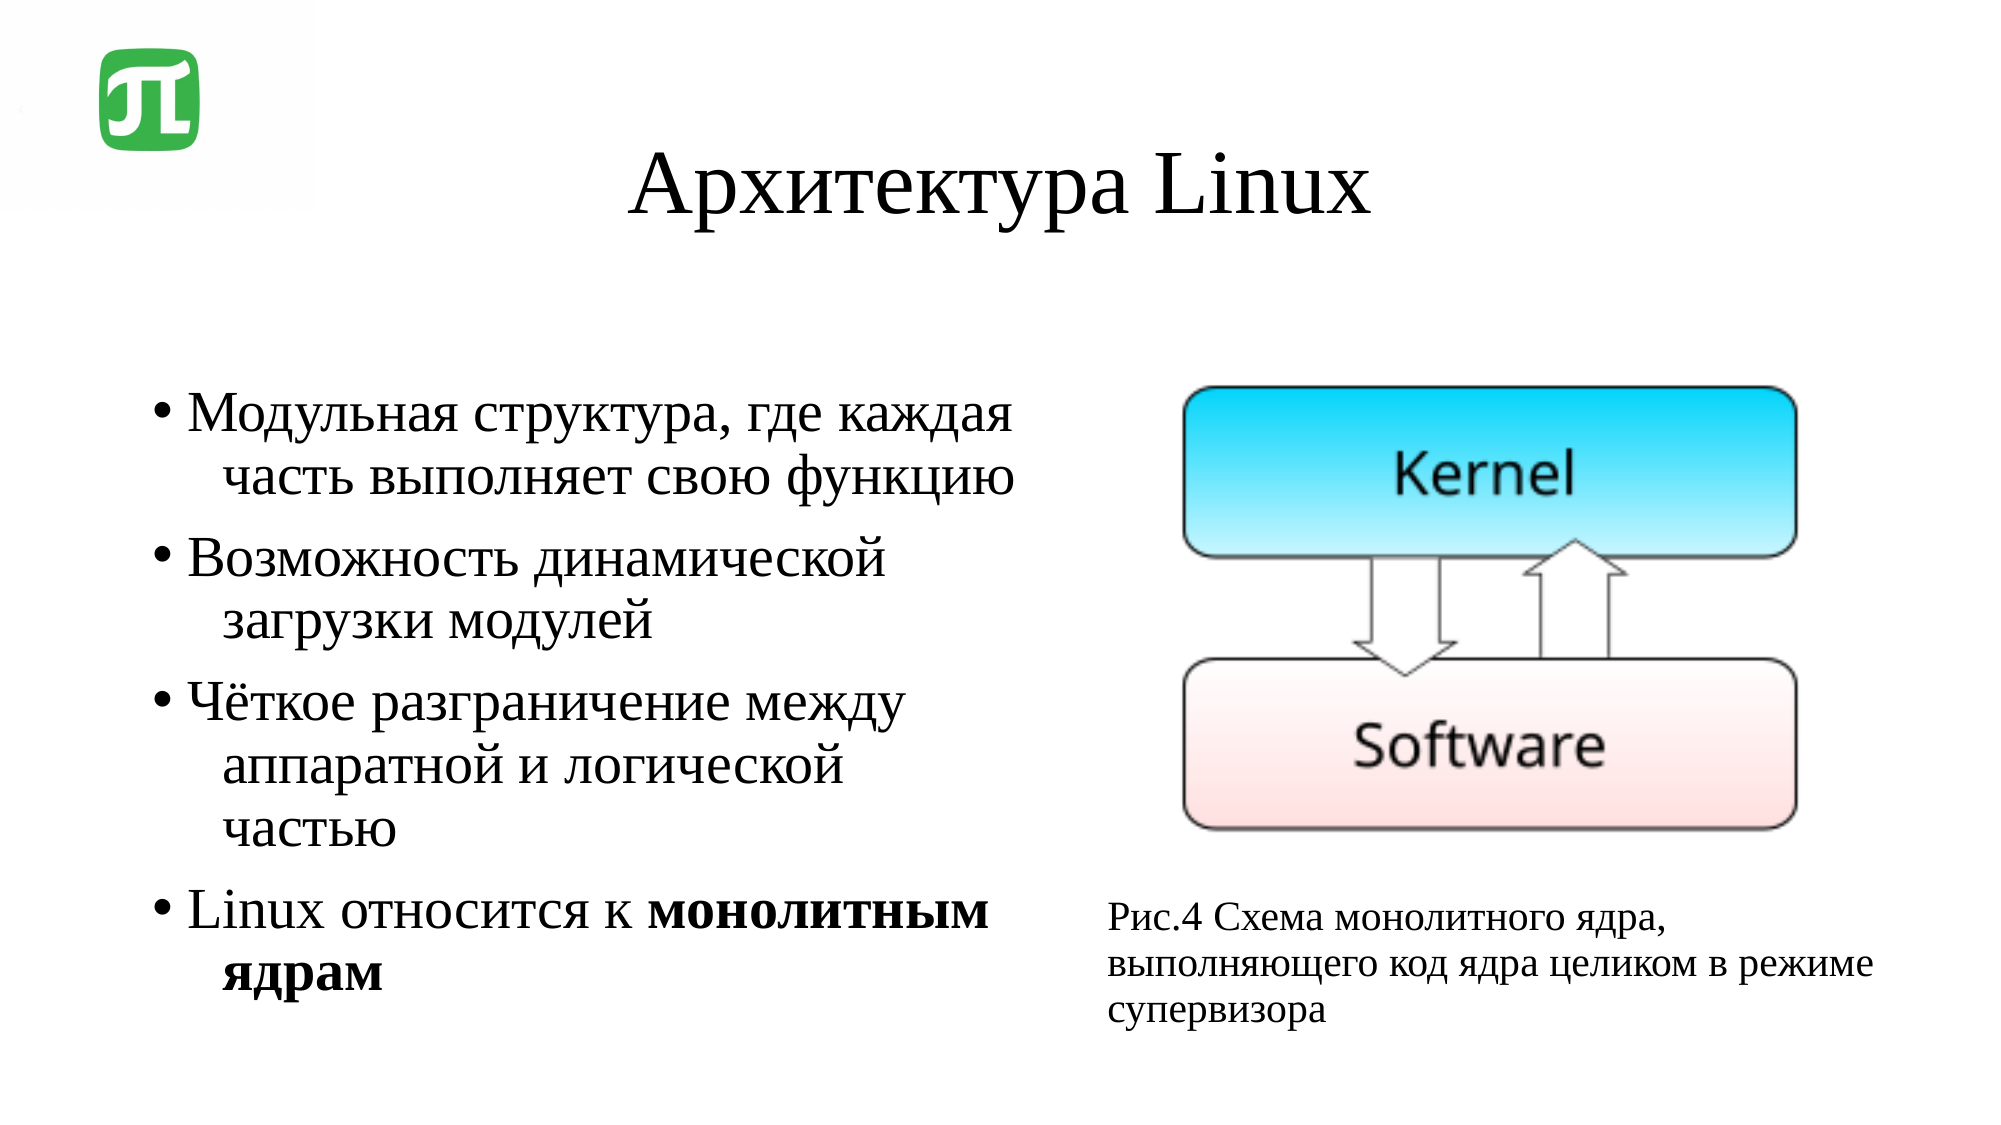

# Архитектура Linux
Модульная структура, где каждая часть выполняет свою функцию
Возможность динамической загрузки модулей
Чёткое разграничение между аппаратной и логической частью
Linux относится к монолитным ядрам
Рис.4 Схема монолитного ядра, выполняющего код ядра целиком в режиме супервизора